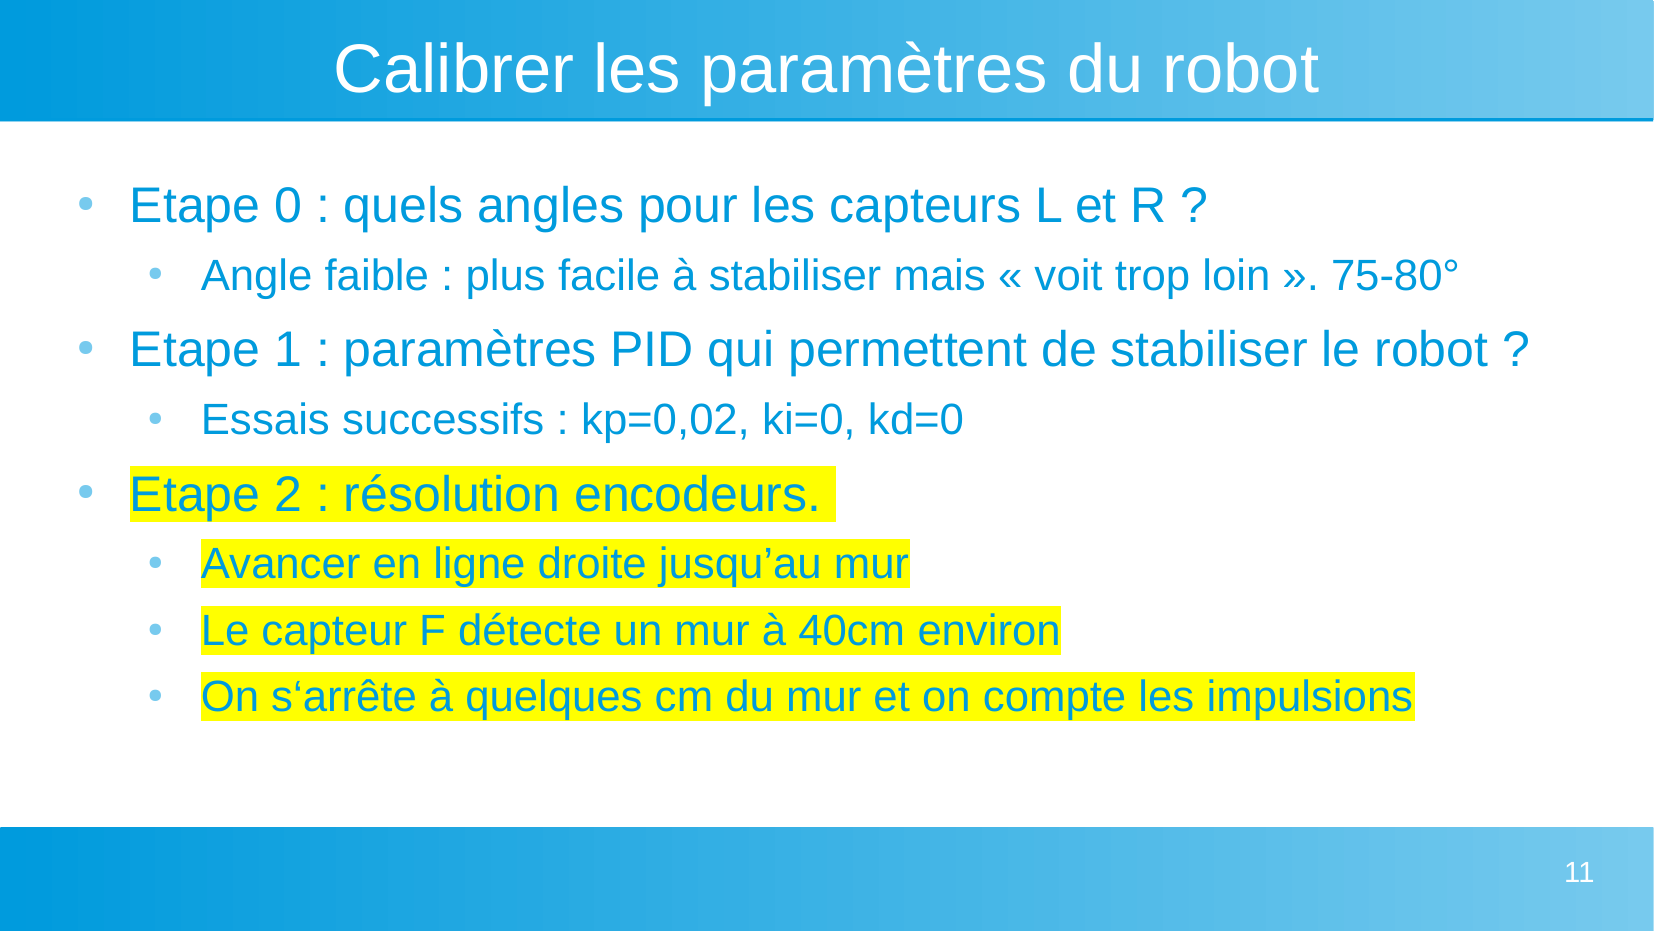

# Calibrer les paramètres du robot
Etape 0 : quels angles pour les capteurs L et R ?
Angle faible : plus facile à stabiliser mais « voit trop loin ». 75-80°
Etape 1 : paramètres PID qui permettent de stabiliser le robot ?
Essais successifs : kp=0,02, ki=0, kd=0
Etape 2 : résolution encodeurs.
Avancer en ligne droite jusqu’au mur
Le capteur F détecte un mur à 40cm environ
On s‘arrête à quelques cm du mur et on compte les impulsions
11